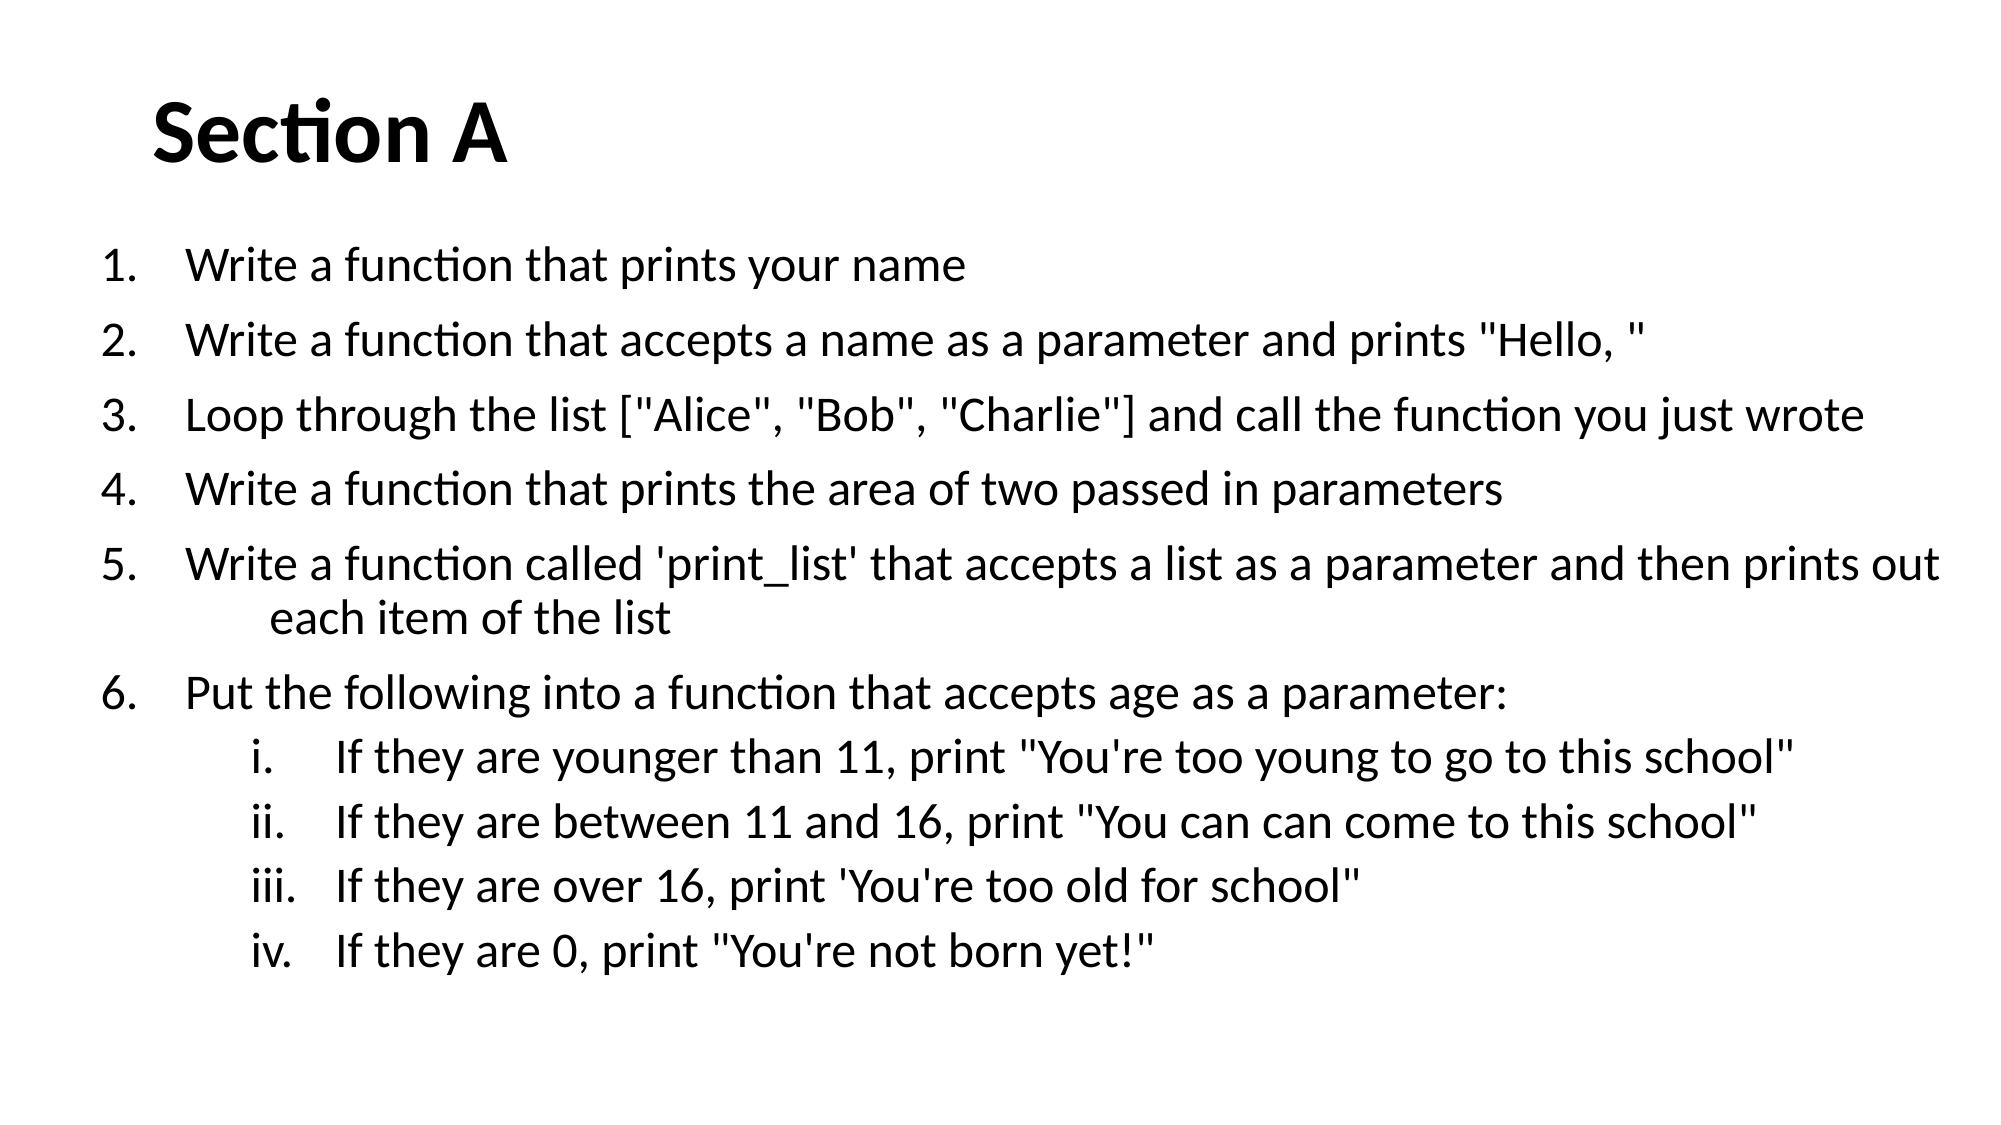

# Section A
Write a function that prints your name
Write a function that accepts a name as a parameter and prints "Hello, "
Loop through the list ["Alice", "Bob", "Charlie"] and call the function you just wrote
Write a function that prints the area of two passed in parameters
Write a function called 'print_list' that accepts a list as a parameter and then prints out each item of the list
Put the following into a function that accepts age as a parameter:
If they are younger than 11, print "You're too young to go to this school"
If they are between 11 and 16, print "You can can come to this school"
If they are over 16, print 'You're too old for school"
If they are 0, print "You're not born yet!"